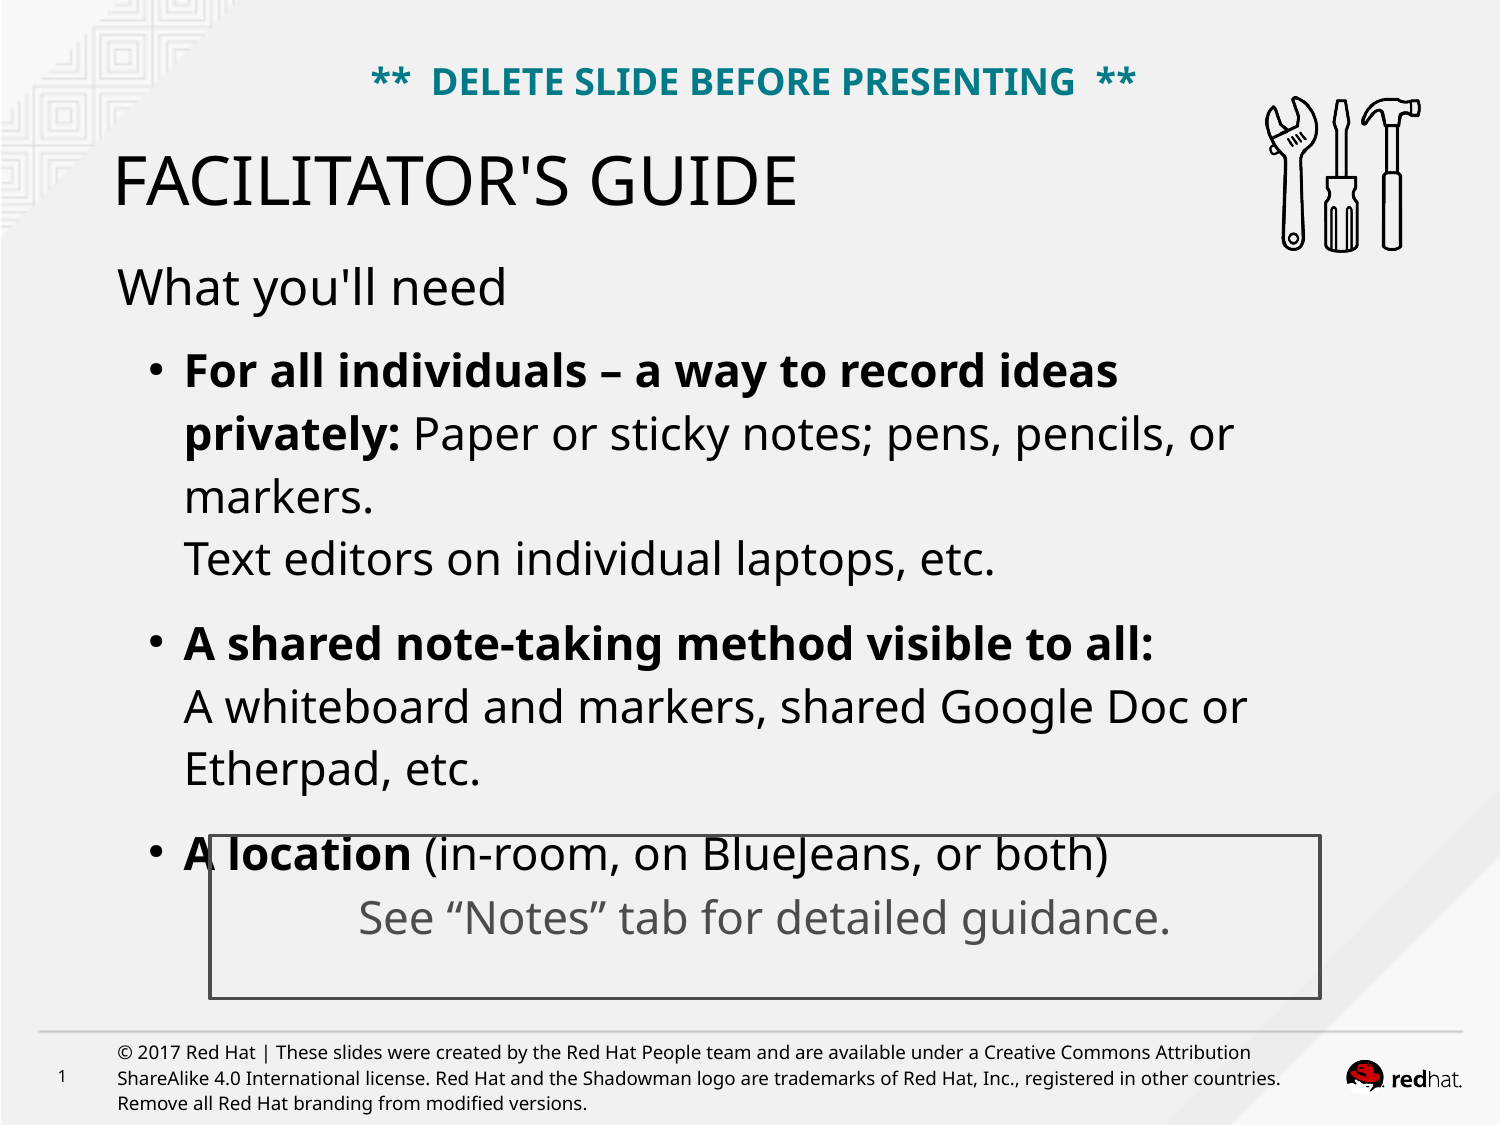

# FACILITATOR'S GUIDE
** DELETE SLIDE BEFORE PRESENTING **
What you'll need
For all individuals – a way to record ideas privately: Paper or sticky notes; pens, pencils, or markers.
Text editors on individual laptops, etc.
A shared note-taking method visible to all:
A whiteboard and markers, shared Google Doc or Etherpad, etc.
A location (in-room, on BlueJeans, or both)
See “Notes” tab for detailed guidance.
© 2017 Red Hat | These slides were created by the Red Hat People team and are available under a Creative Commons Attribution ShareAlike 4.0 International license. Red Hat and the Shadowman logo are trademarks of Red Hat, Inc., registered in other countries. Remove all Red Hat branding from modified versions.
1